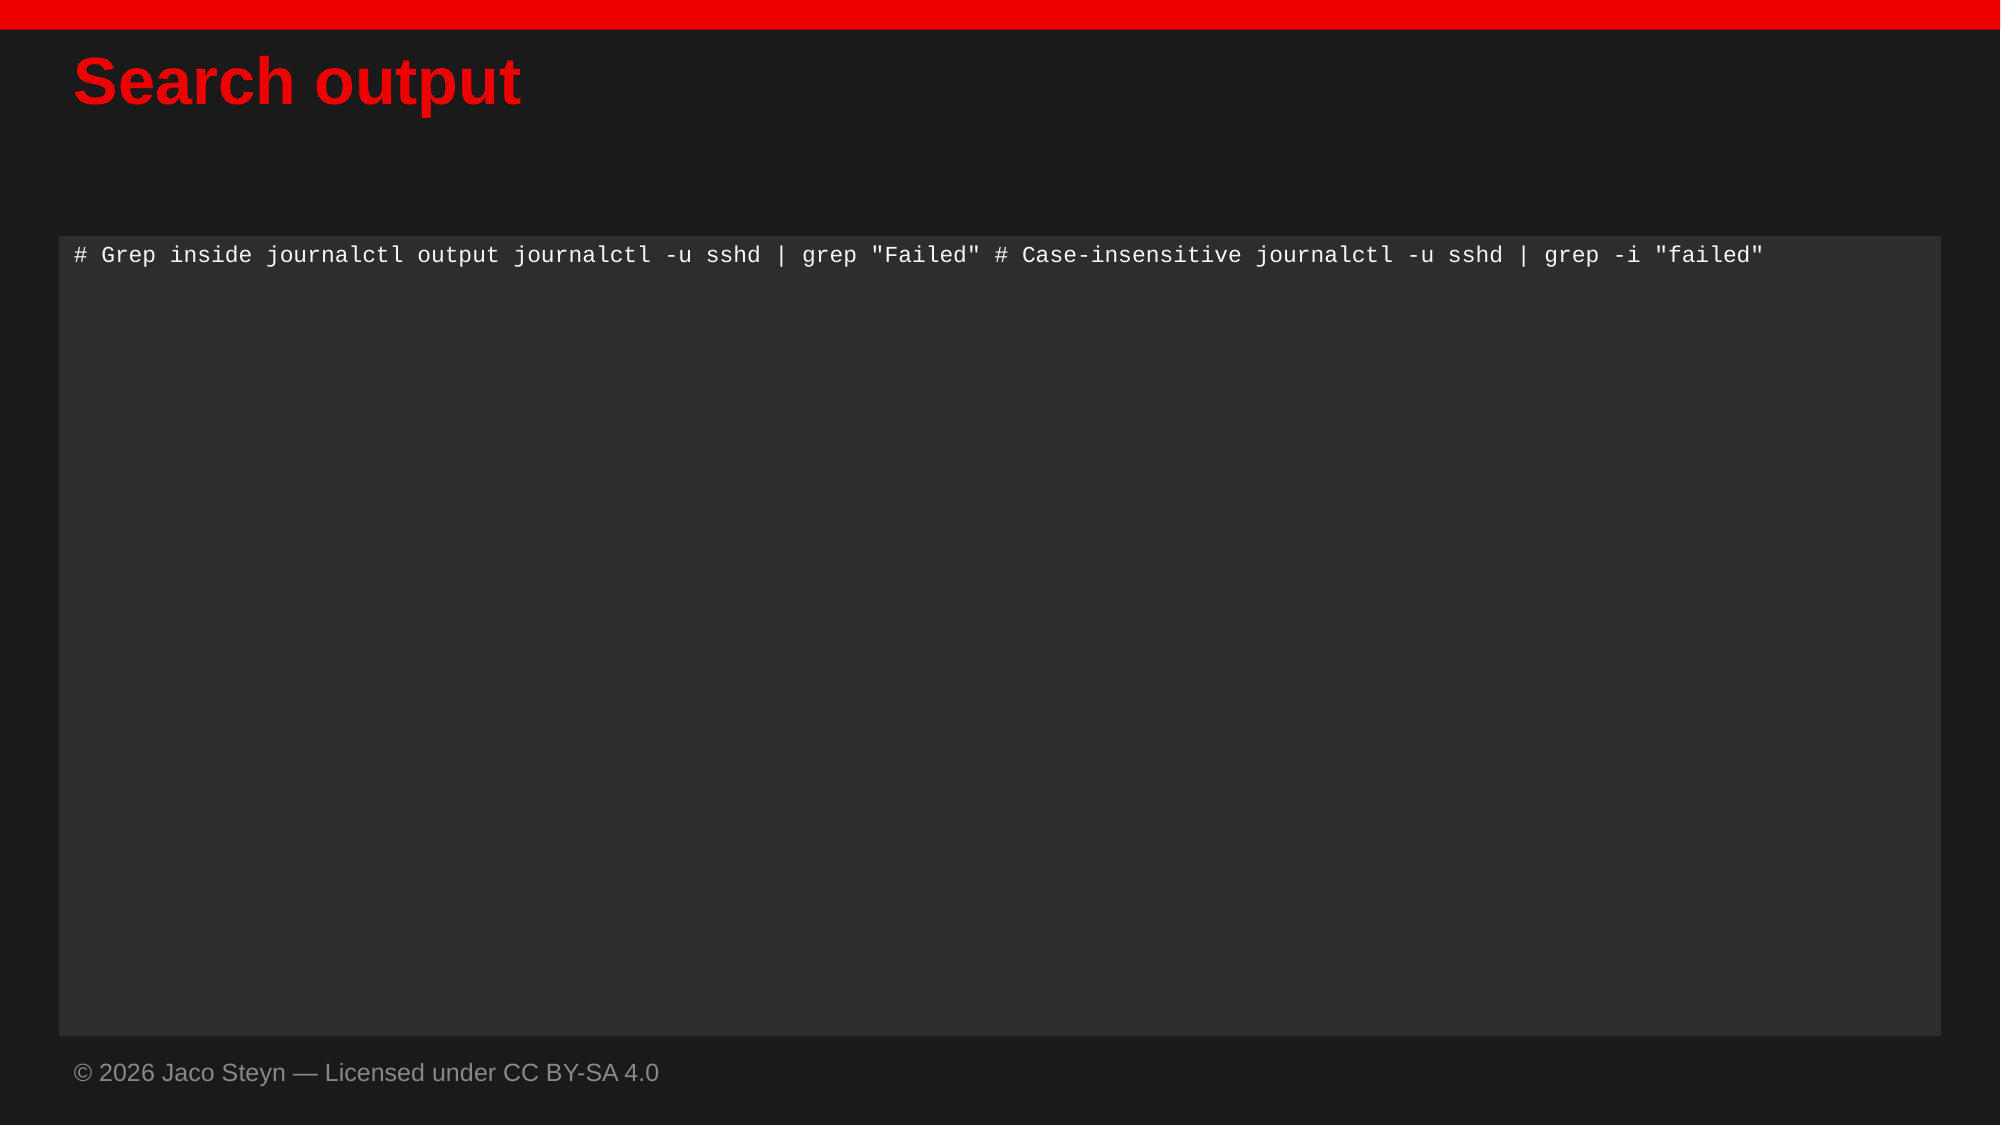

Search output
# Grep inside journalctl output journalctl -u sshd | grep "Failed" # Case-insensitive journalctl -u sshd | grep -i "failed"
© 2026 Jaco Steyn — Licensed under CC BY-SA 4.0